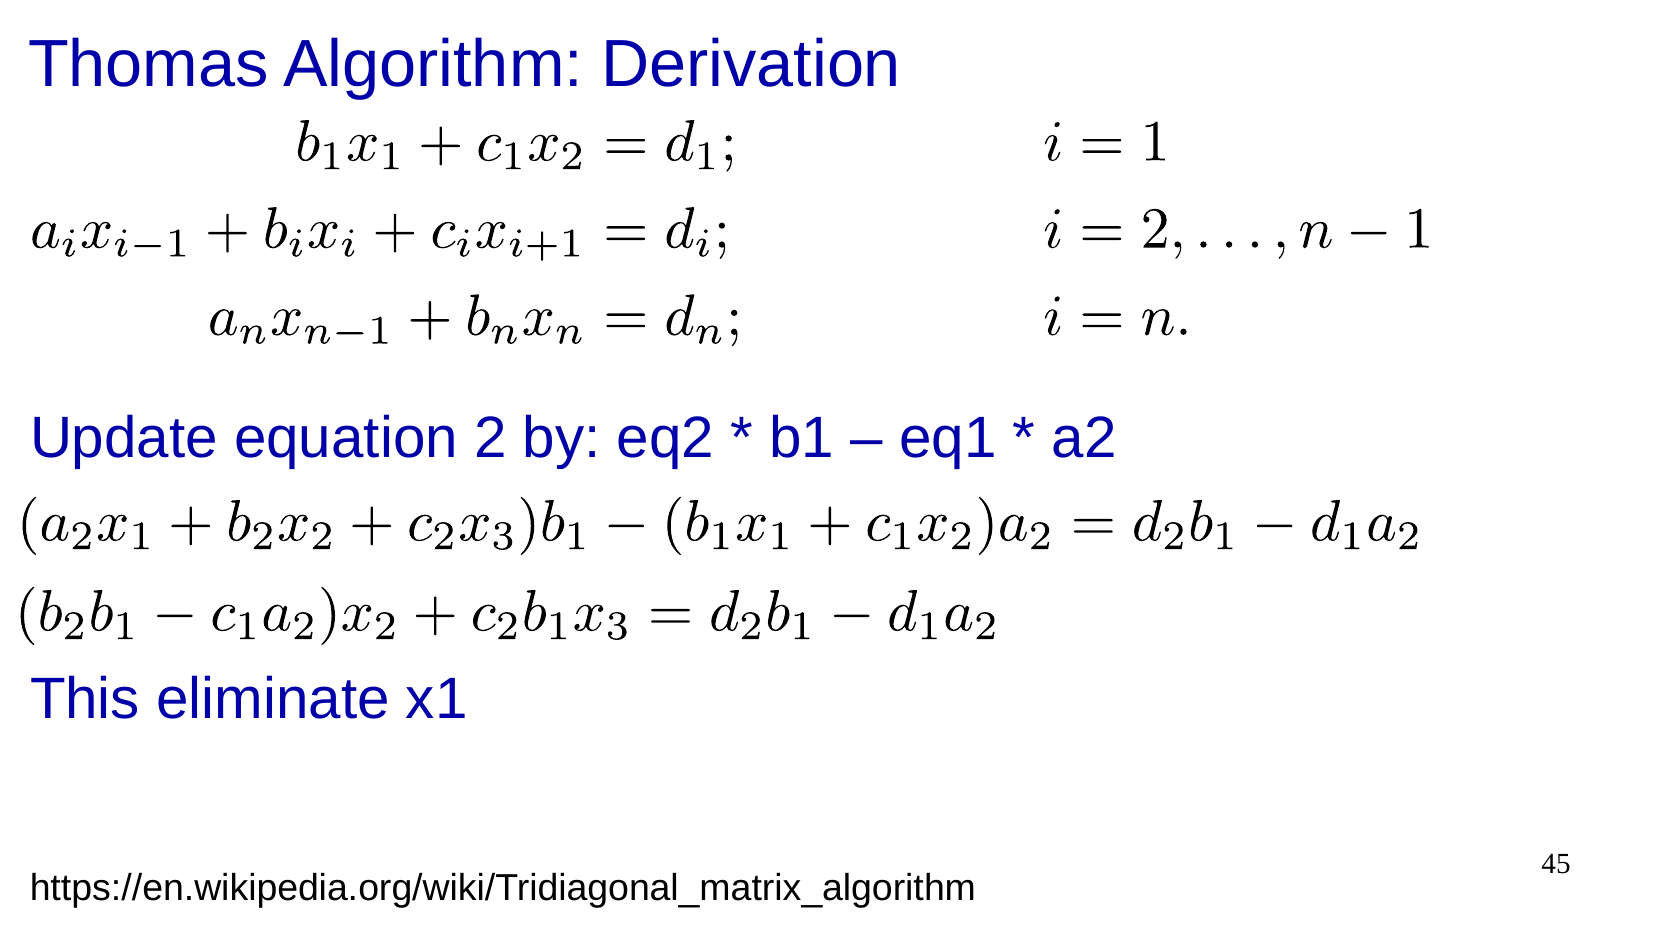

# Thomas Algorithm: Derivation
Update equation 2 by: eq2 * b1 – eq1 * a2
This eliminate x1
45
https://en.wikipedia.org/wiki/Tridiagonal_matrix_algorithm